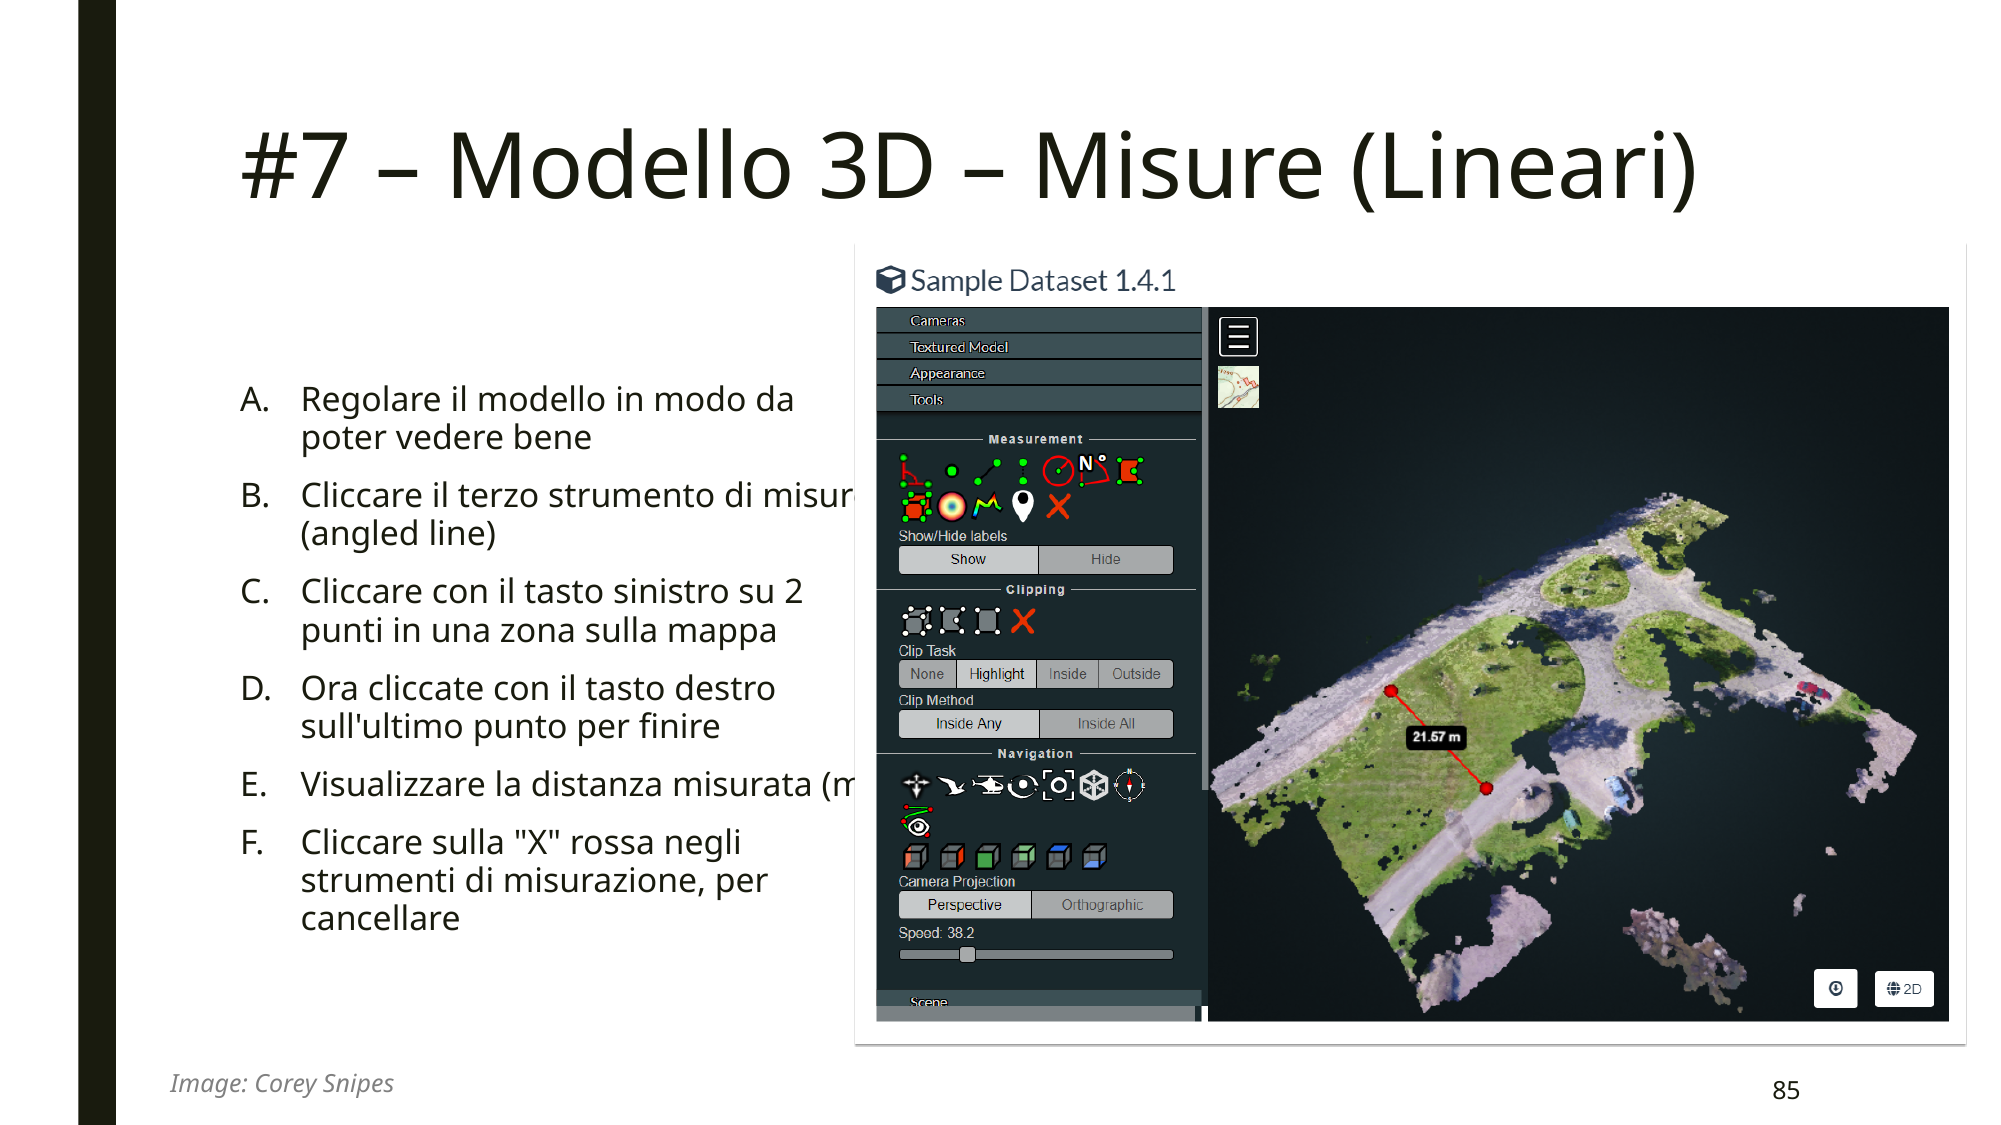

# #7 – Modello 3D – Misure (Lineari)
Regolare il modello in modo da poter vedere bene
Cliccare il terzo strumento di misure (angled line)
Cliccare con il tasto sinistro su 2 punti in una zona sulla mappa
Ora cliccate con il tasto destro sull'ultimo punto per finire
Visualizzare la distanza misurata (m)
Cliccare sulla "X" rossa negli strumenti di misurazione, per cancellare
Image: Corey Snipes